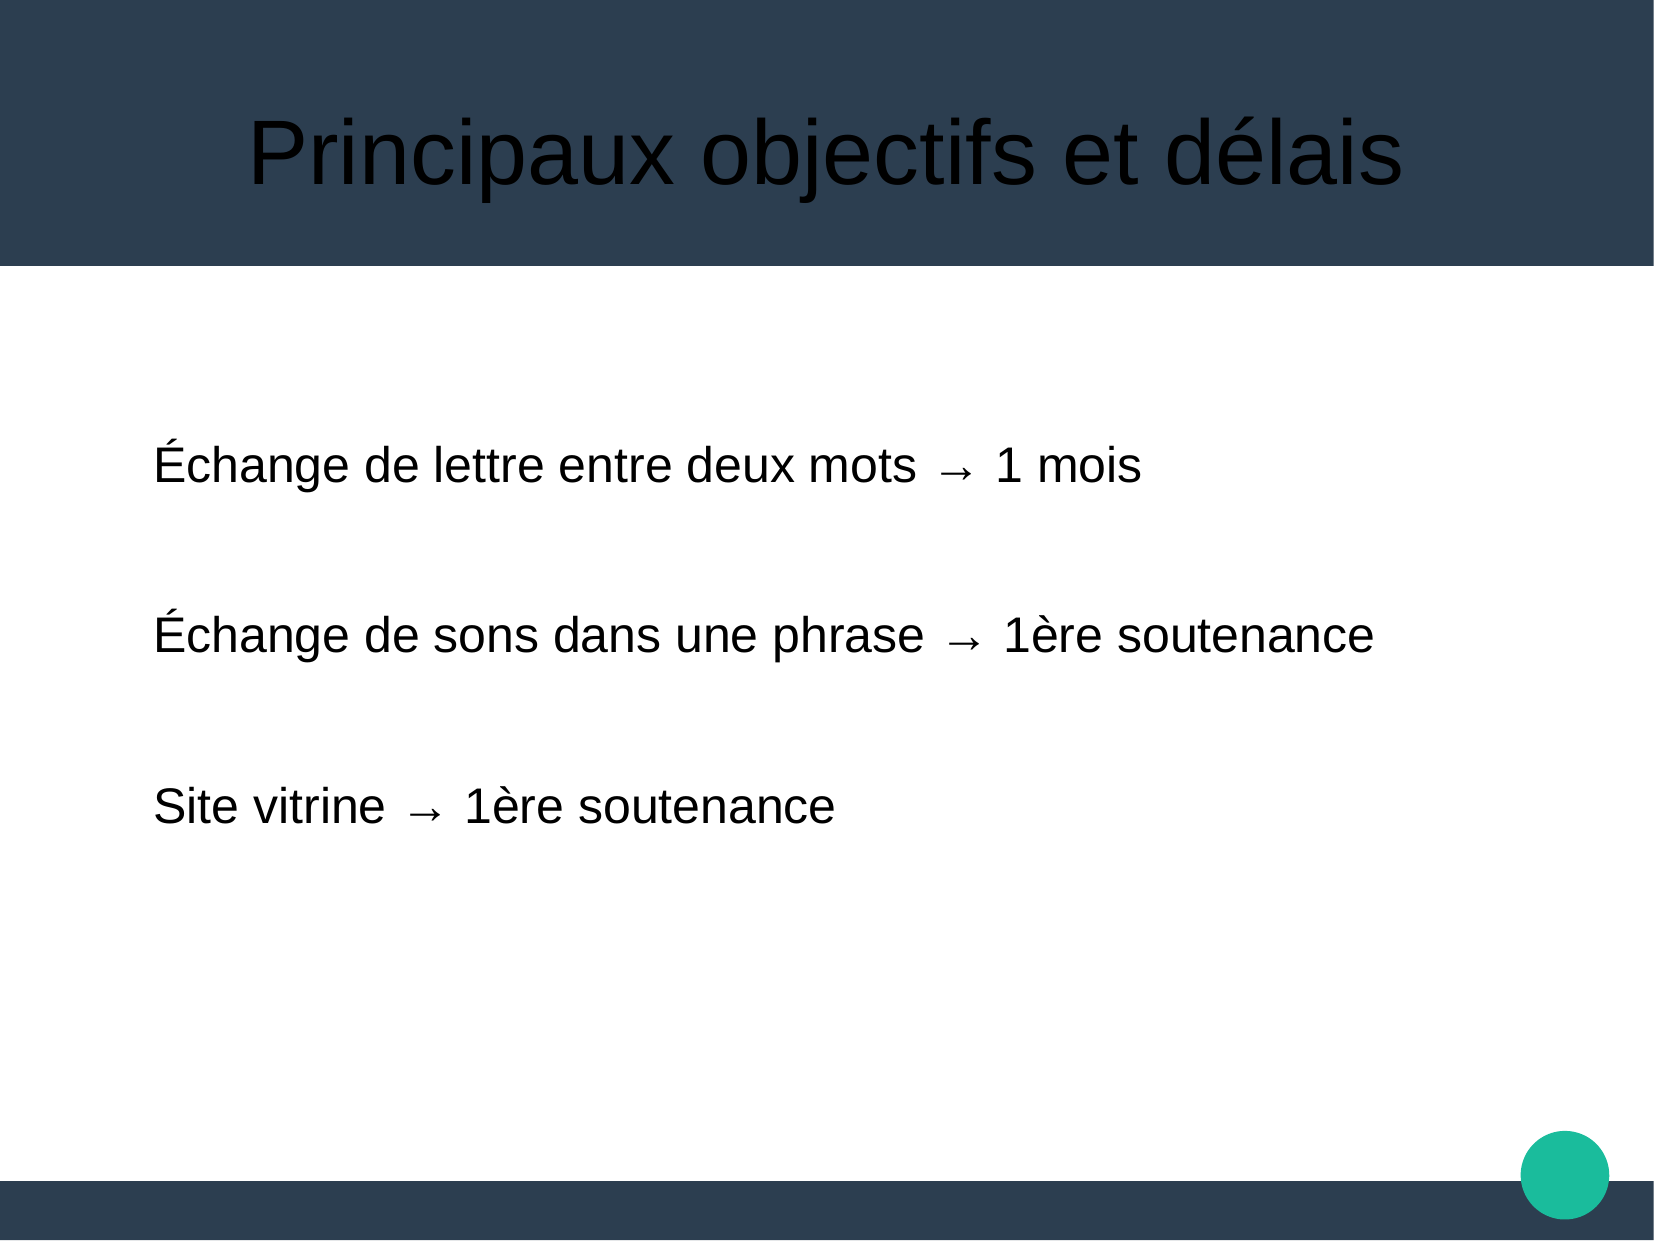

# Principaux objectifs et délais
Échange de lettre entre deux mots → 1 mois
Échange de sons dans une phrase → 1ère soutenance
Site vitrine → 1ère soutenance